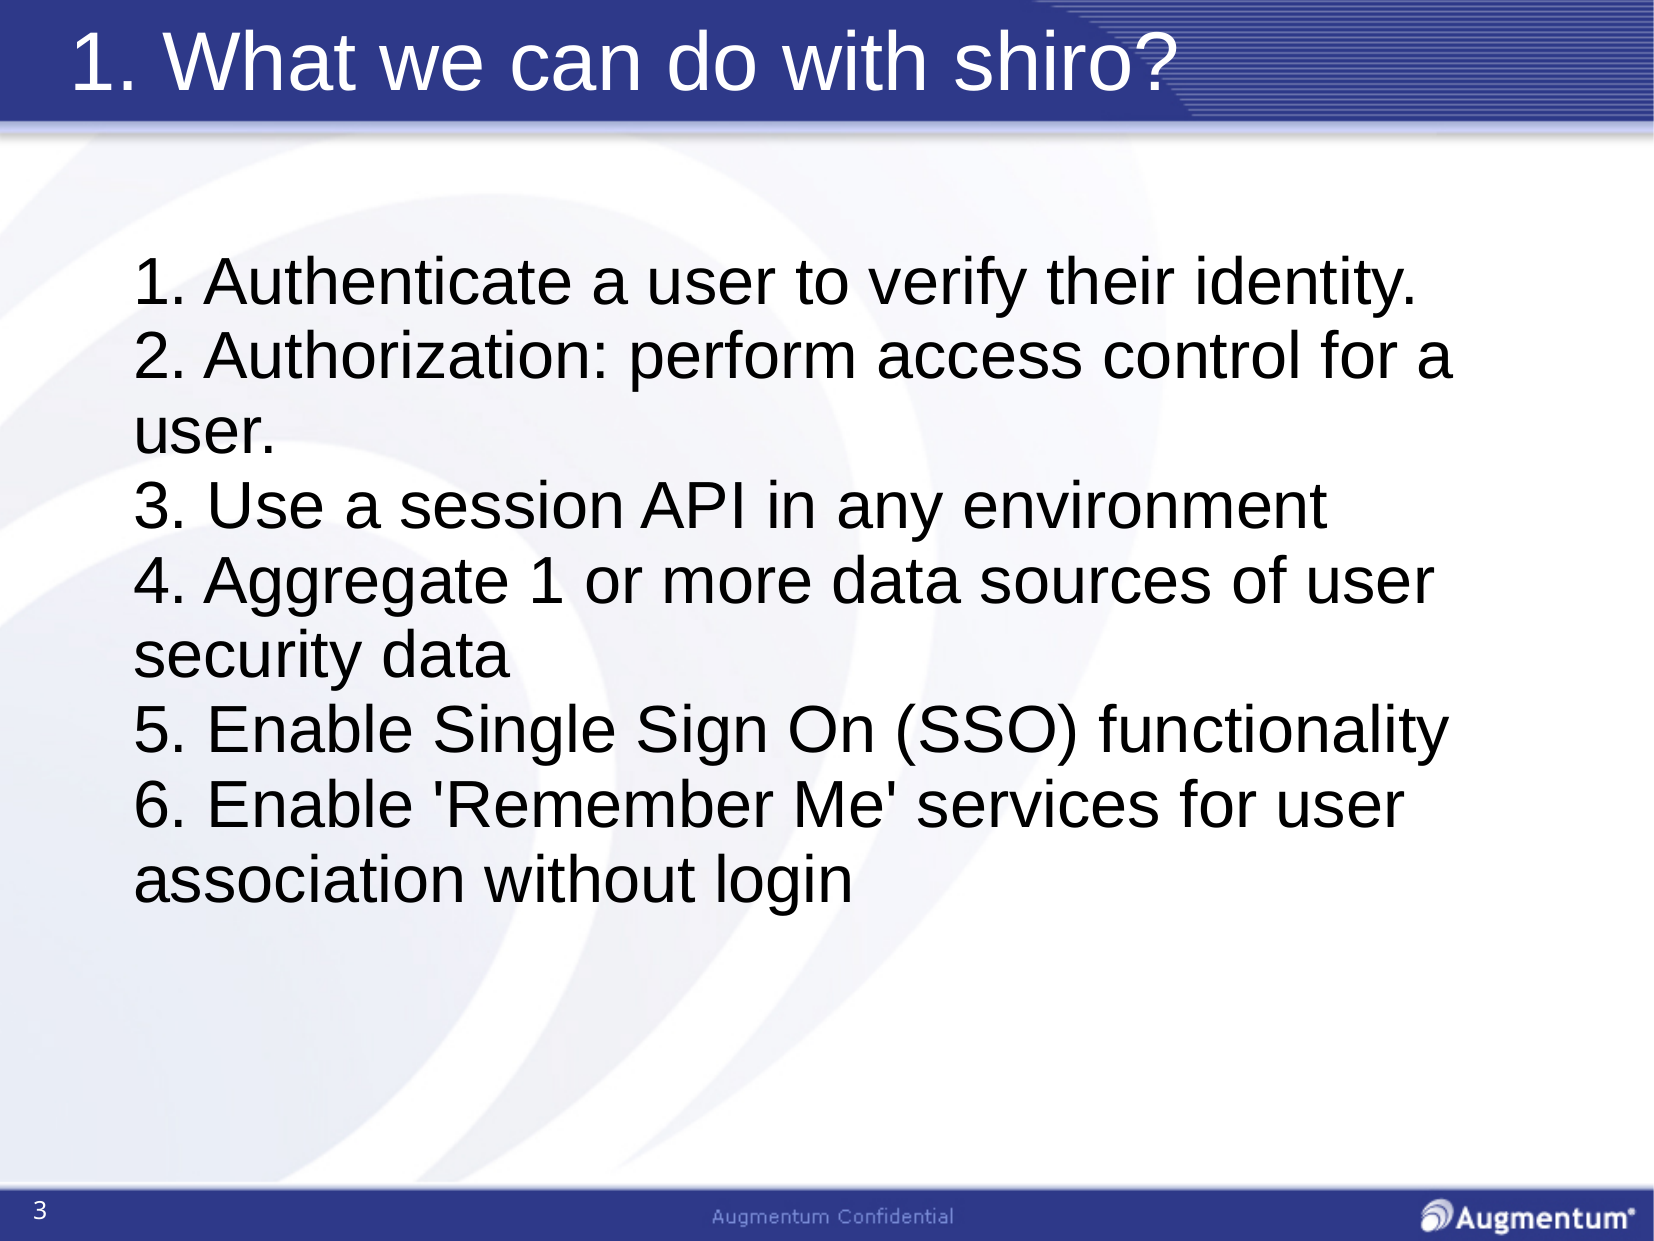

1. What we can do with shiro?
1. Authenticate a user to verify their identity.
2. Authorization: perform access control for a user.
3. Use a session API in any environment
4. Aggregate 1 or more data sources of user security data
5. Enable Single Sign On (SSO) functionality
6. Enable 'Remember Me' services for user association without login